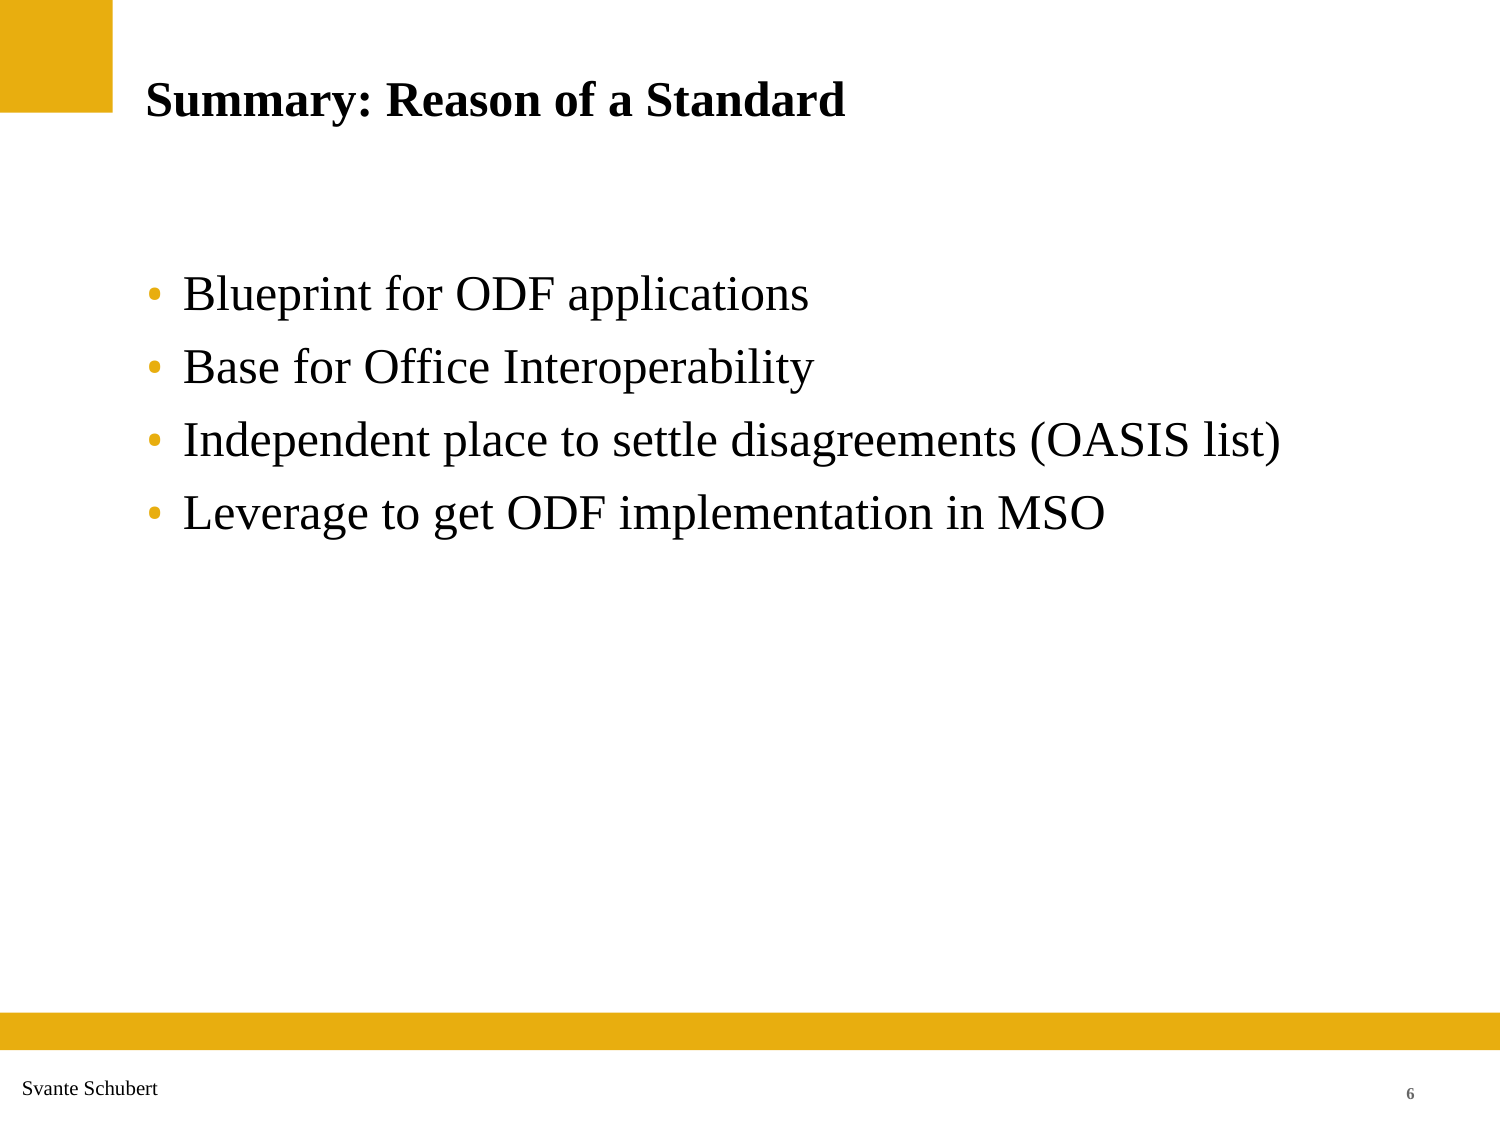

# Summary: Reason of a Standard
Blueprint for ODF applications
Base for Office Interoperability
Independent place to settle disagreements (OASIS list)
Leverage to get ODF implementation in MSO
Svante Schubert